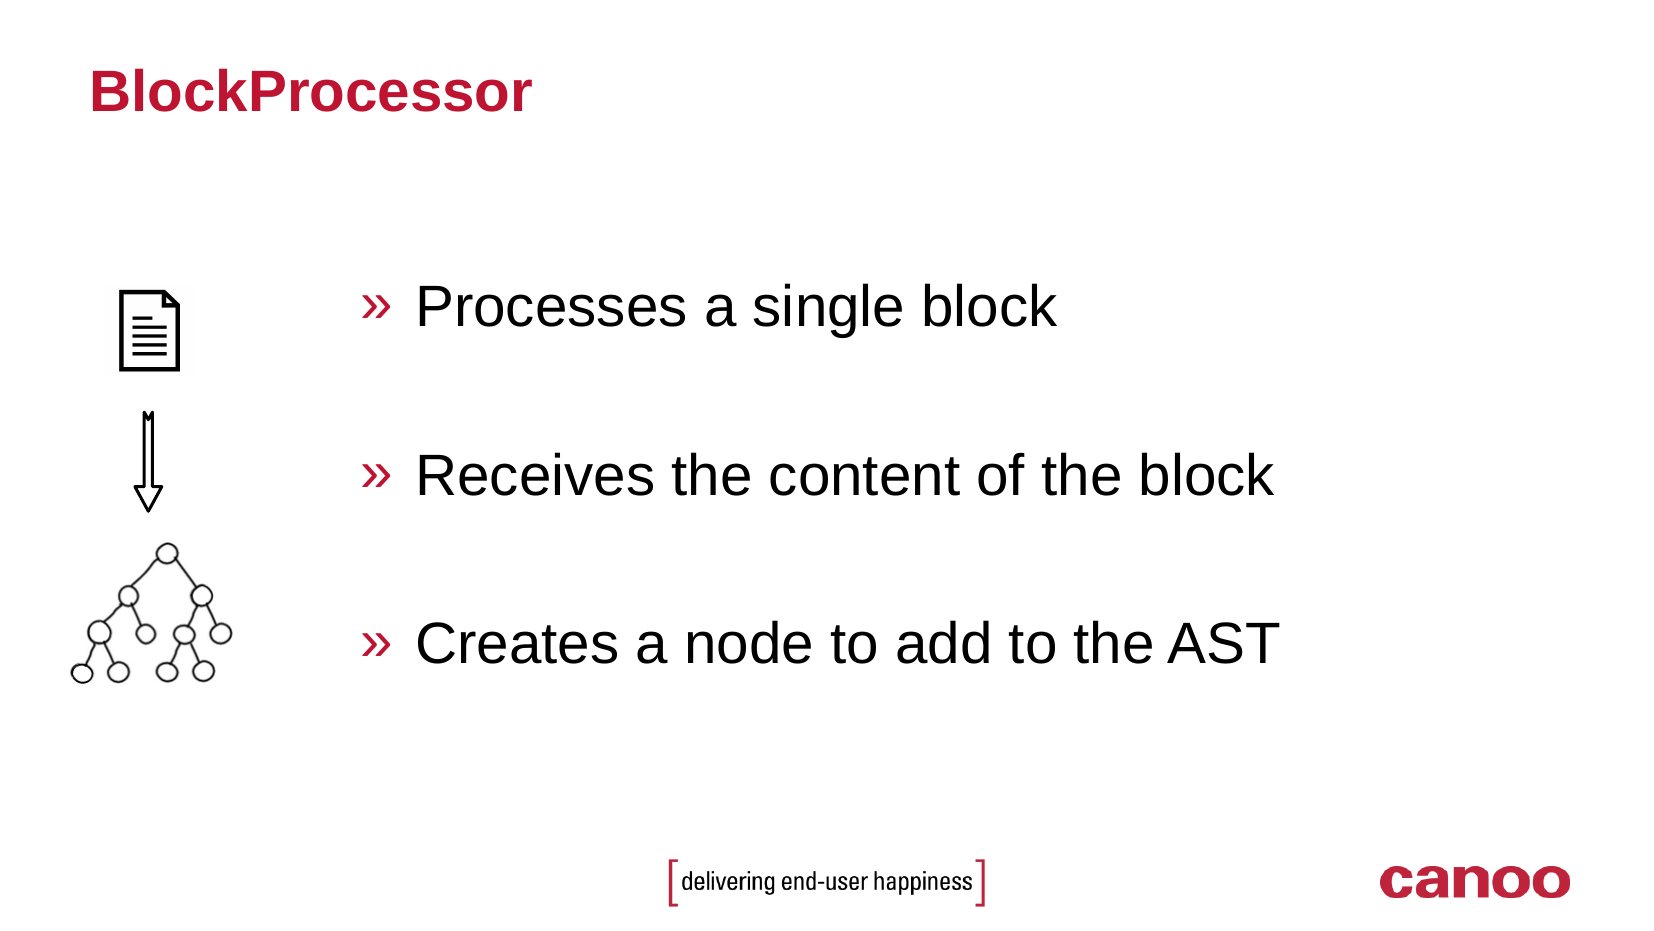

# BlockProcessor
Processes a single block
Receives the content of the block
Creates a node to add to the AST